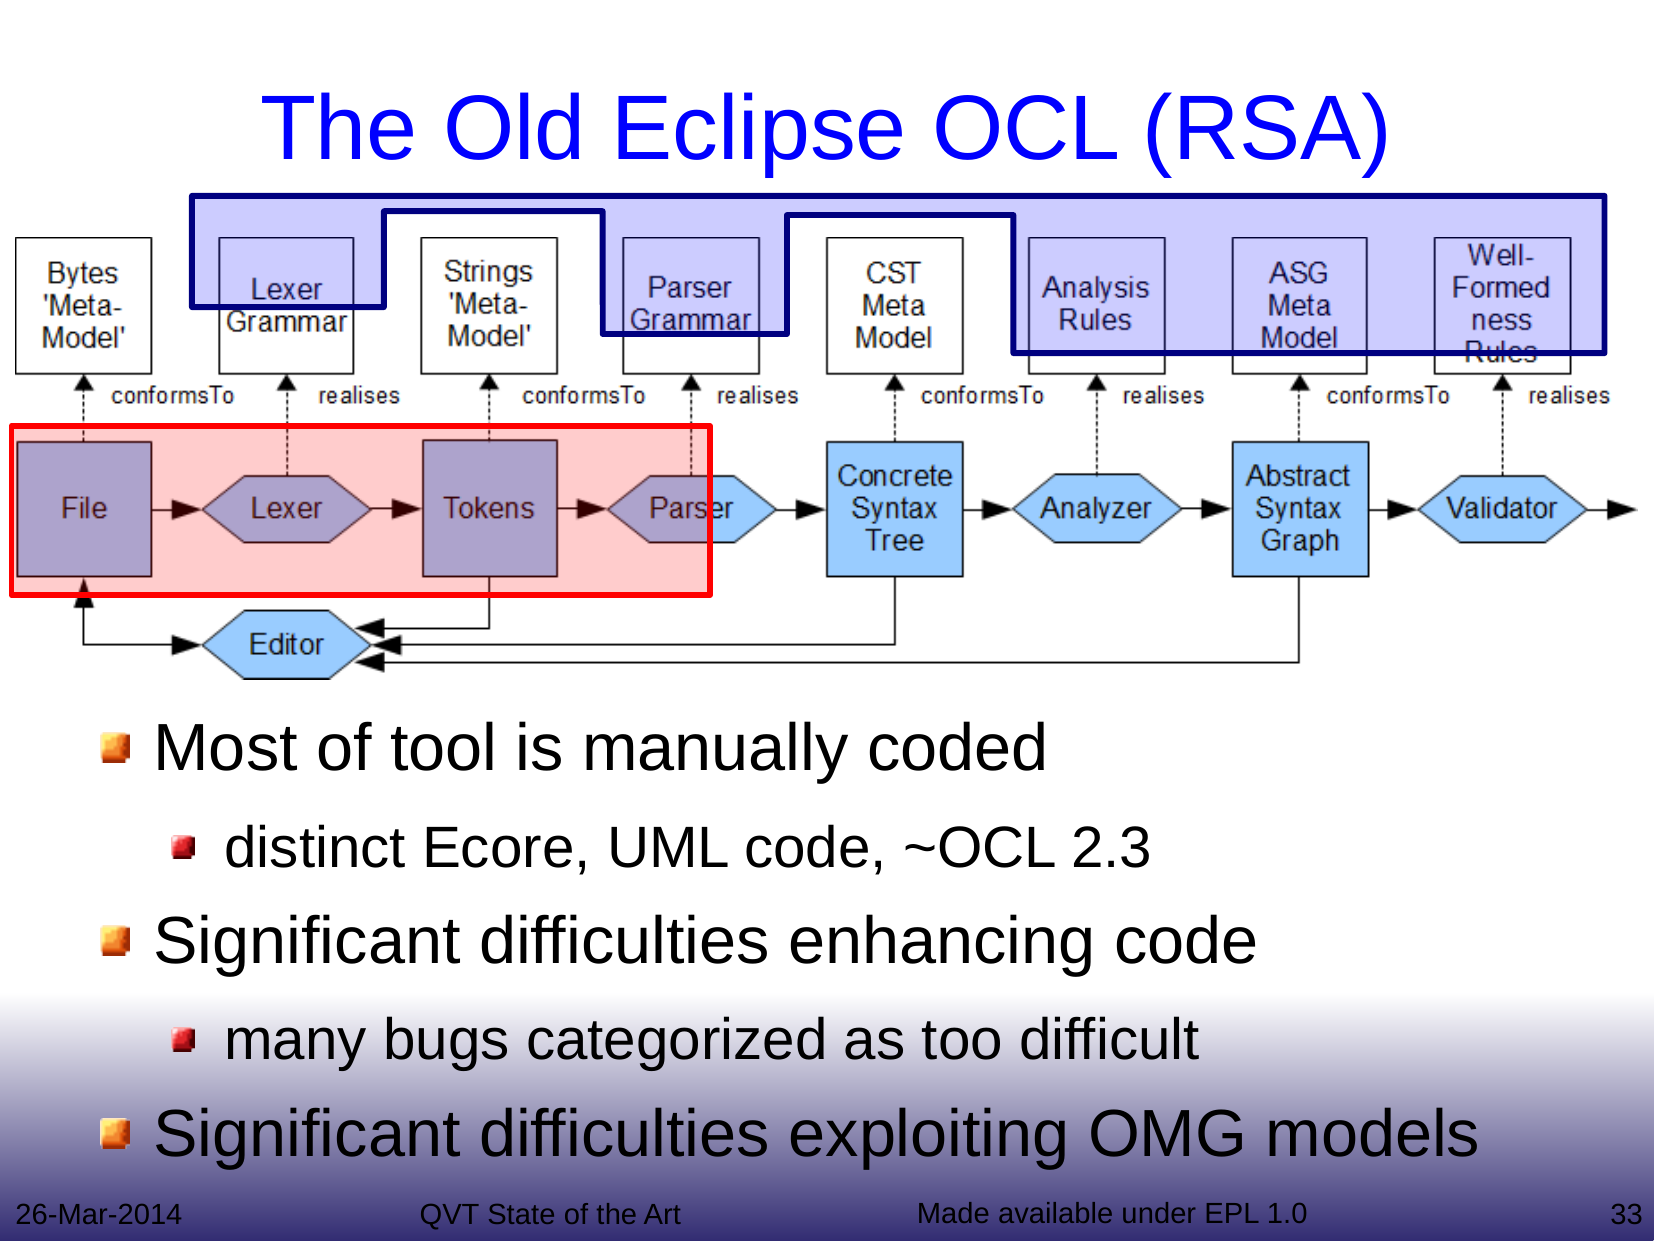

# The Old Eclipse OCL (RSA)
Most of tool is manually coded
distinct Ecore, UML code, ~OCL 2.3
Significant difficulties enhancing code
many bugs categorized as too difficult
Significant difficulties exploiting OMG models
26-Mar-2014
QVT State of the Art
33